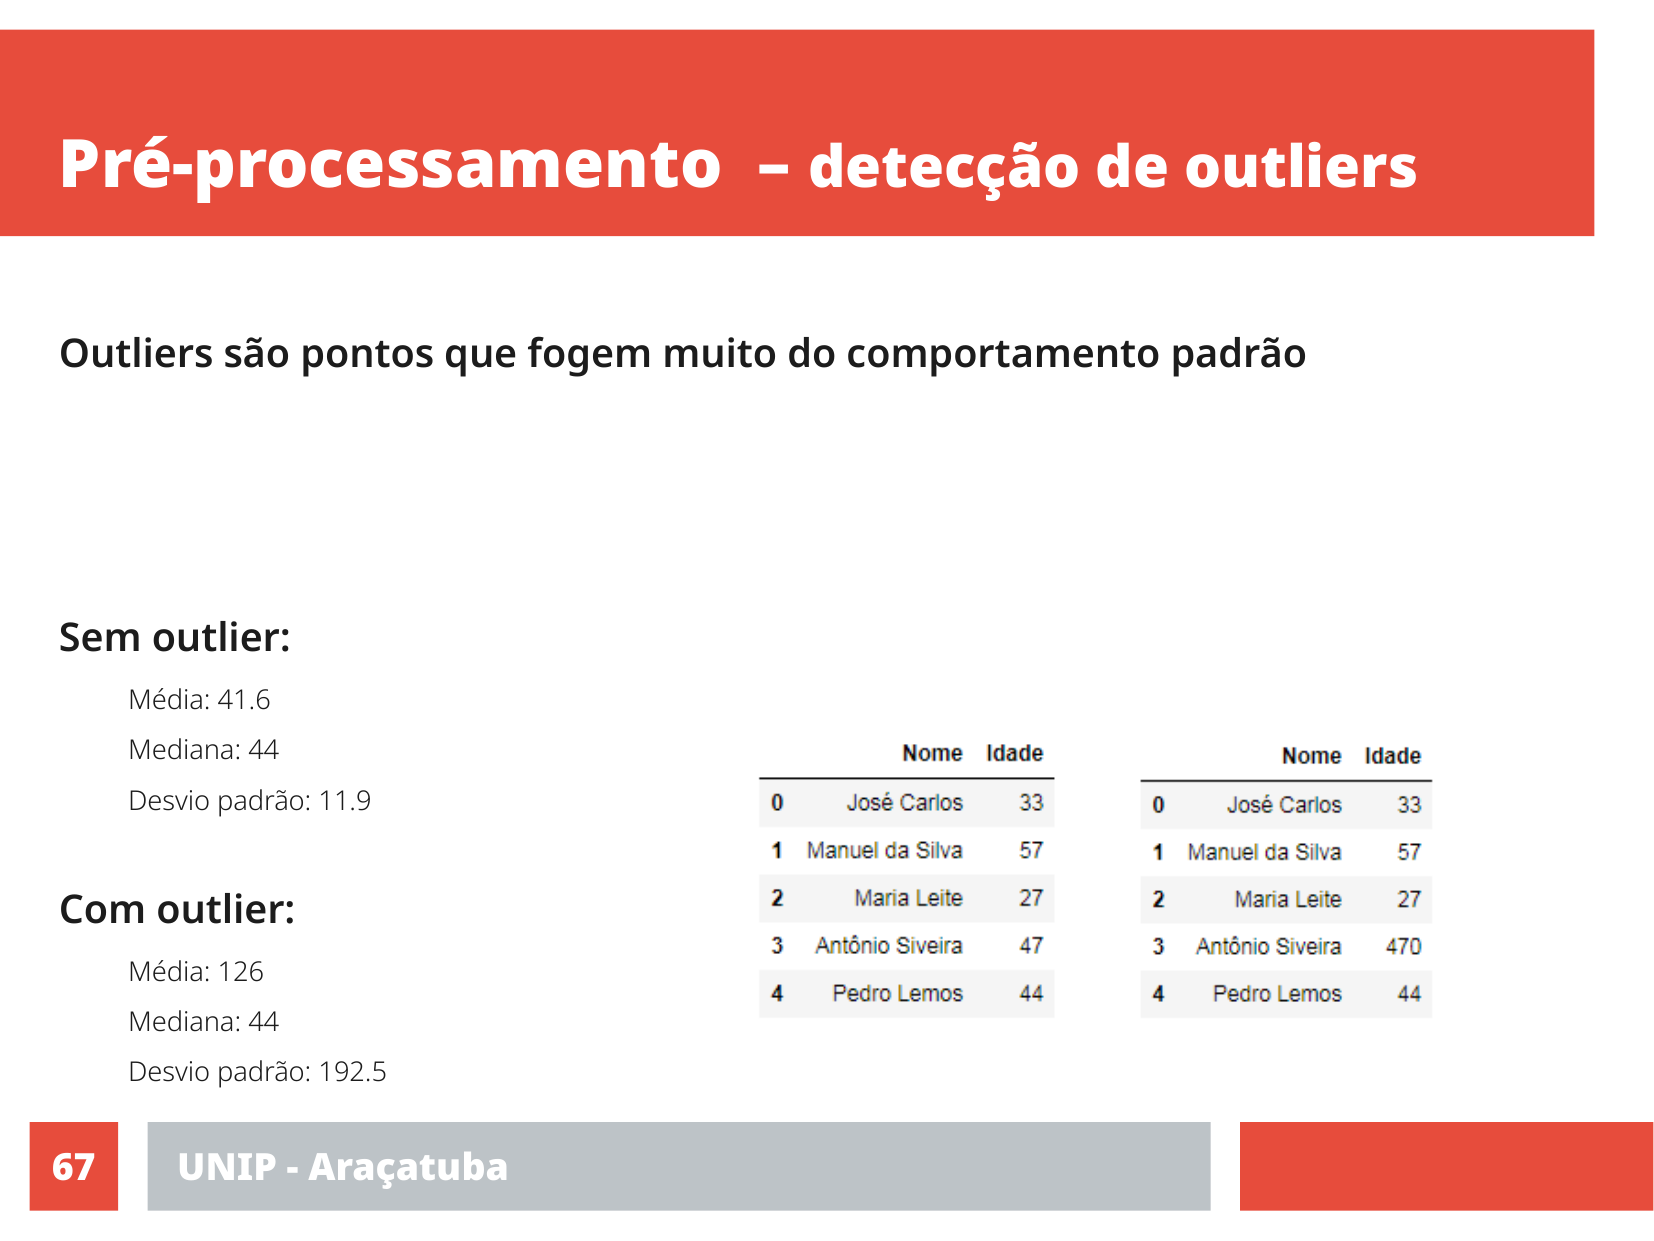

# Pré-processamento – detecção de outliers
Outliers são pontos que fogem muito do comportamento padrão
Sem outlier:
Média: 41.6
Mediana: 44
Desvio padrão: 11.9
Com outlier:
Média: 126
Mediana: 44
Desvio padrão: 192.5
67
UNIP - Araçatuba